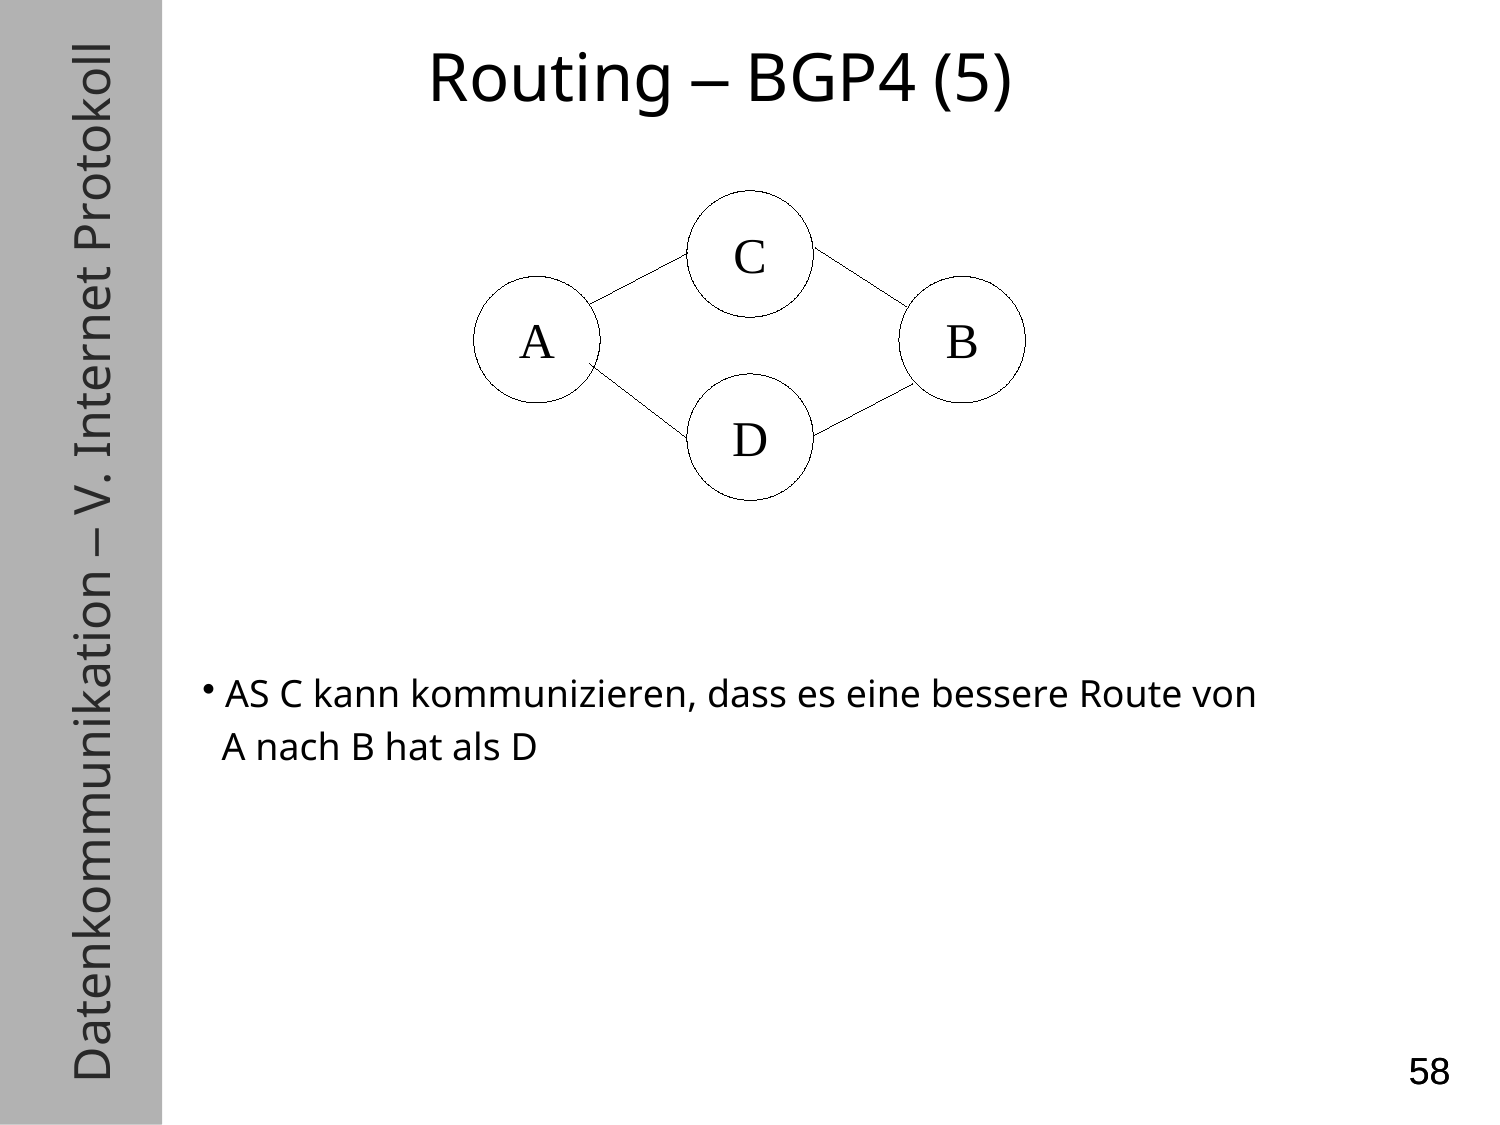

Routing – BGP4 (5)
C
A
B
D
Datenkommunikation – V. Internet Protokoll
 AS C kann kommunizieren, dass es eine bessere Route von
 A nach B hat als D